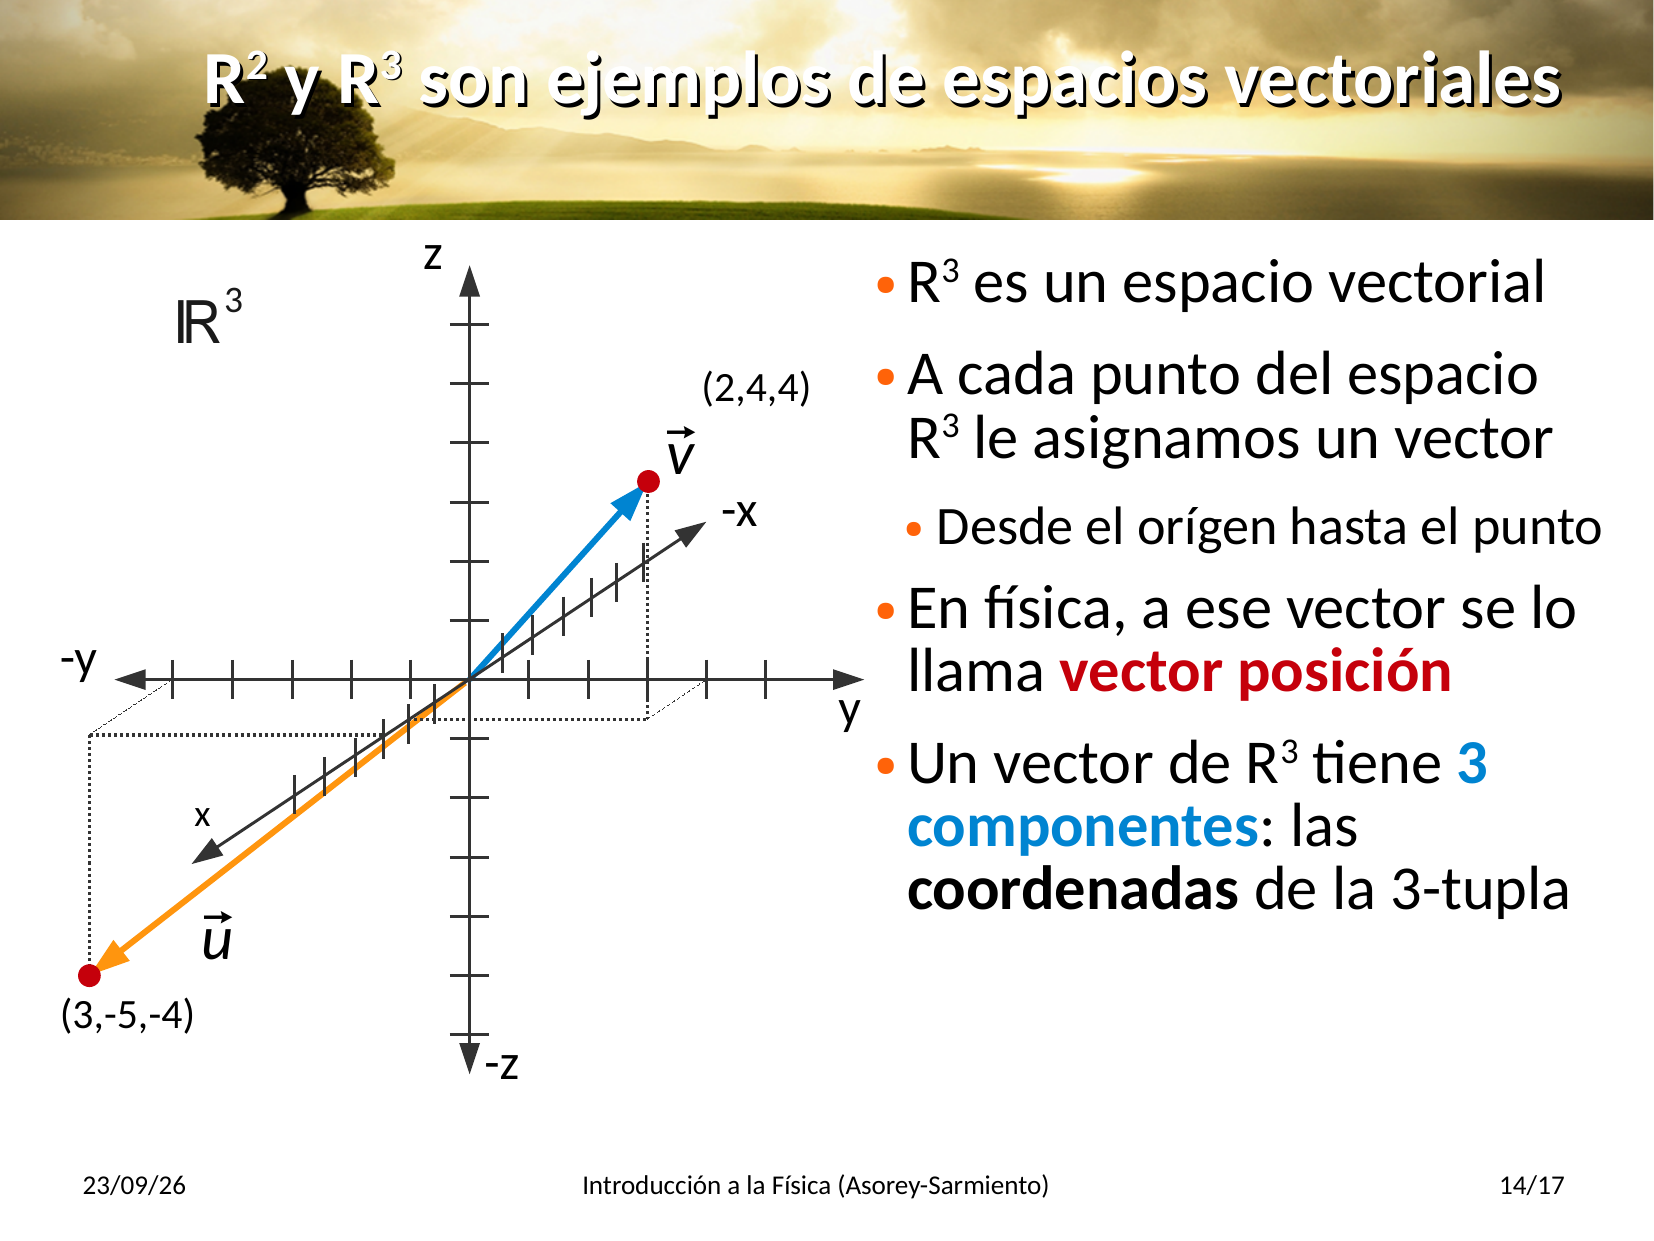

# R2 y R3 son ejemplos de espacios vectoriales
z
R3 es un espacio vectorial
A cada punto del espacio R3 le asignamos un vector
Desde el orígen hasta el punto
En física, a ese vector se lo llama vector posición
Un vector de R3 tiene 3 componentes: las coordenadas de la 3-tupla
(2,4,4)
-x
-y
y
x
(3,-5,-4)
-z
Introducción a la Física (Asorey-Sarmiento)
14